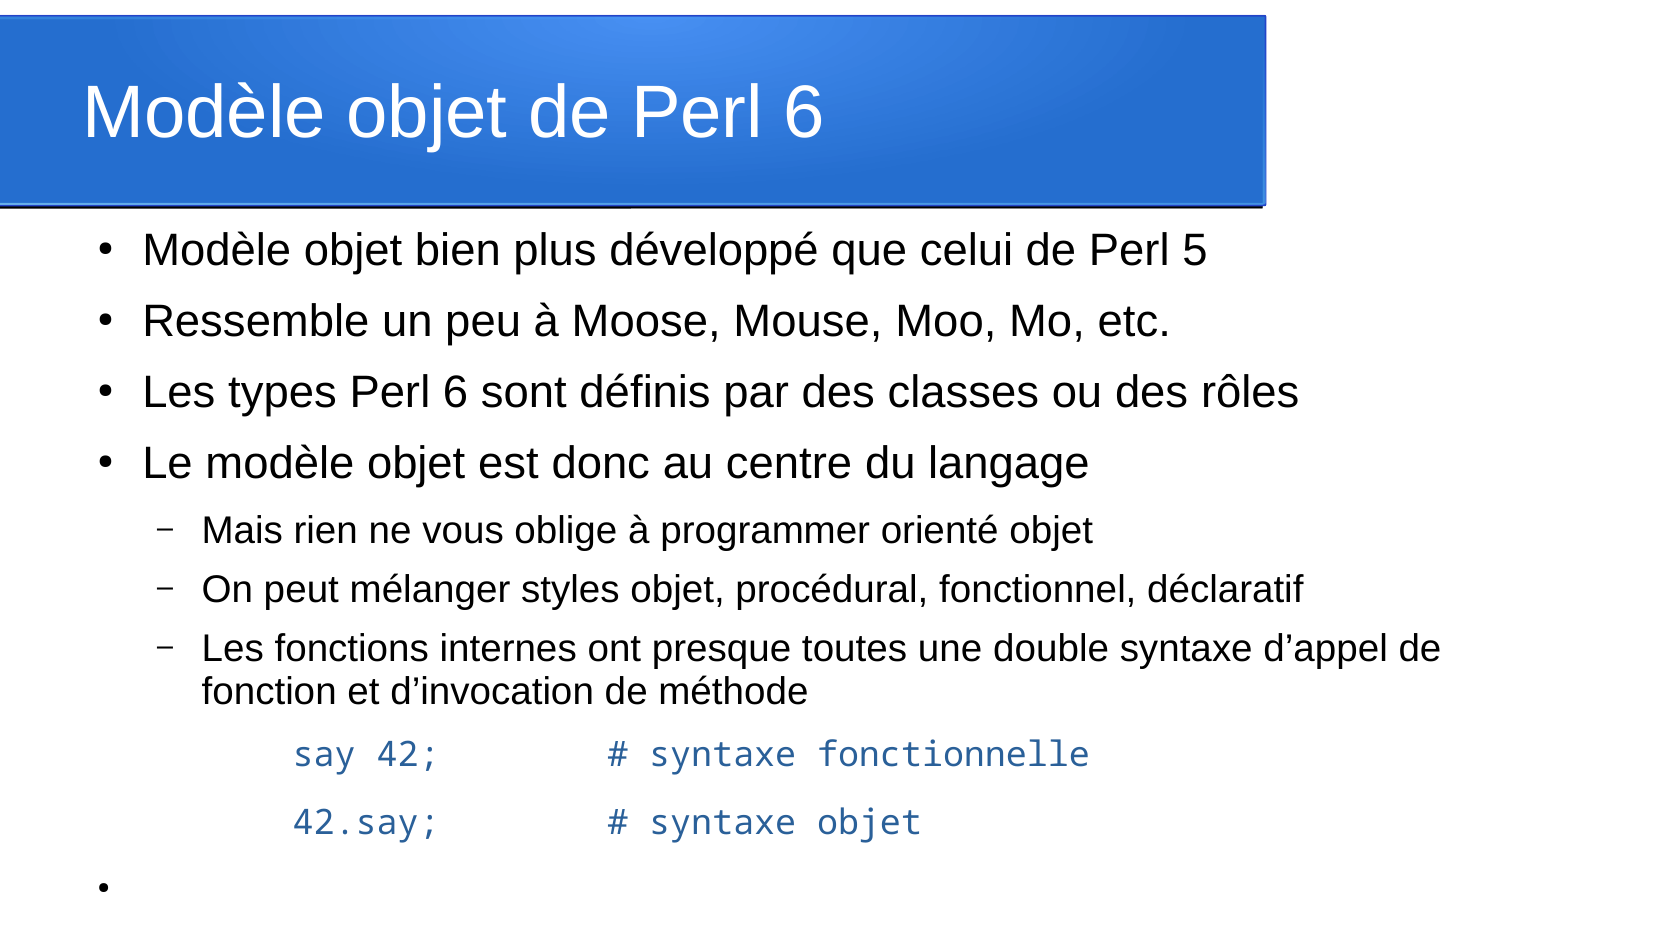

# Modèle objet de Perl 6
Modèle objet bien plus développé que celui de Perl 5
Ressemble un peu à Moose, Mouse, Moo, Mo, etc.
Les types Perl 6 sont définis par des classes ou des rôles
Le modèle objet est donc au centre du langage
Mais rien ne vous oblige à programmer orienté objet
On peut mélanger styles objet, procédural, fonctionnel, déclaratif
Les fonctions internes ont presque toutes une double syntaxe d’appel de fonction et d’invocation de méthode
 say 42; # syntaxe fonctionnelle
 42.say; # syntaxe objet